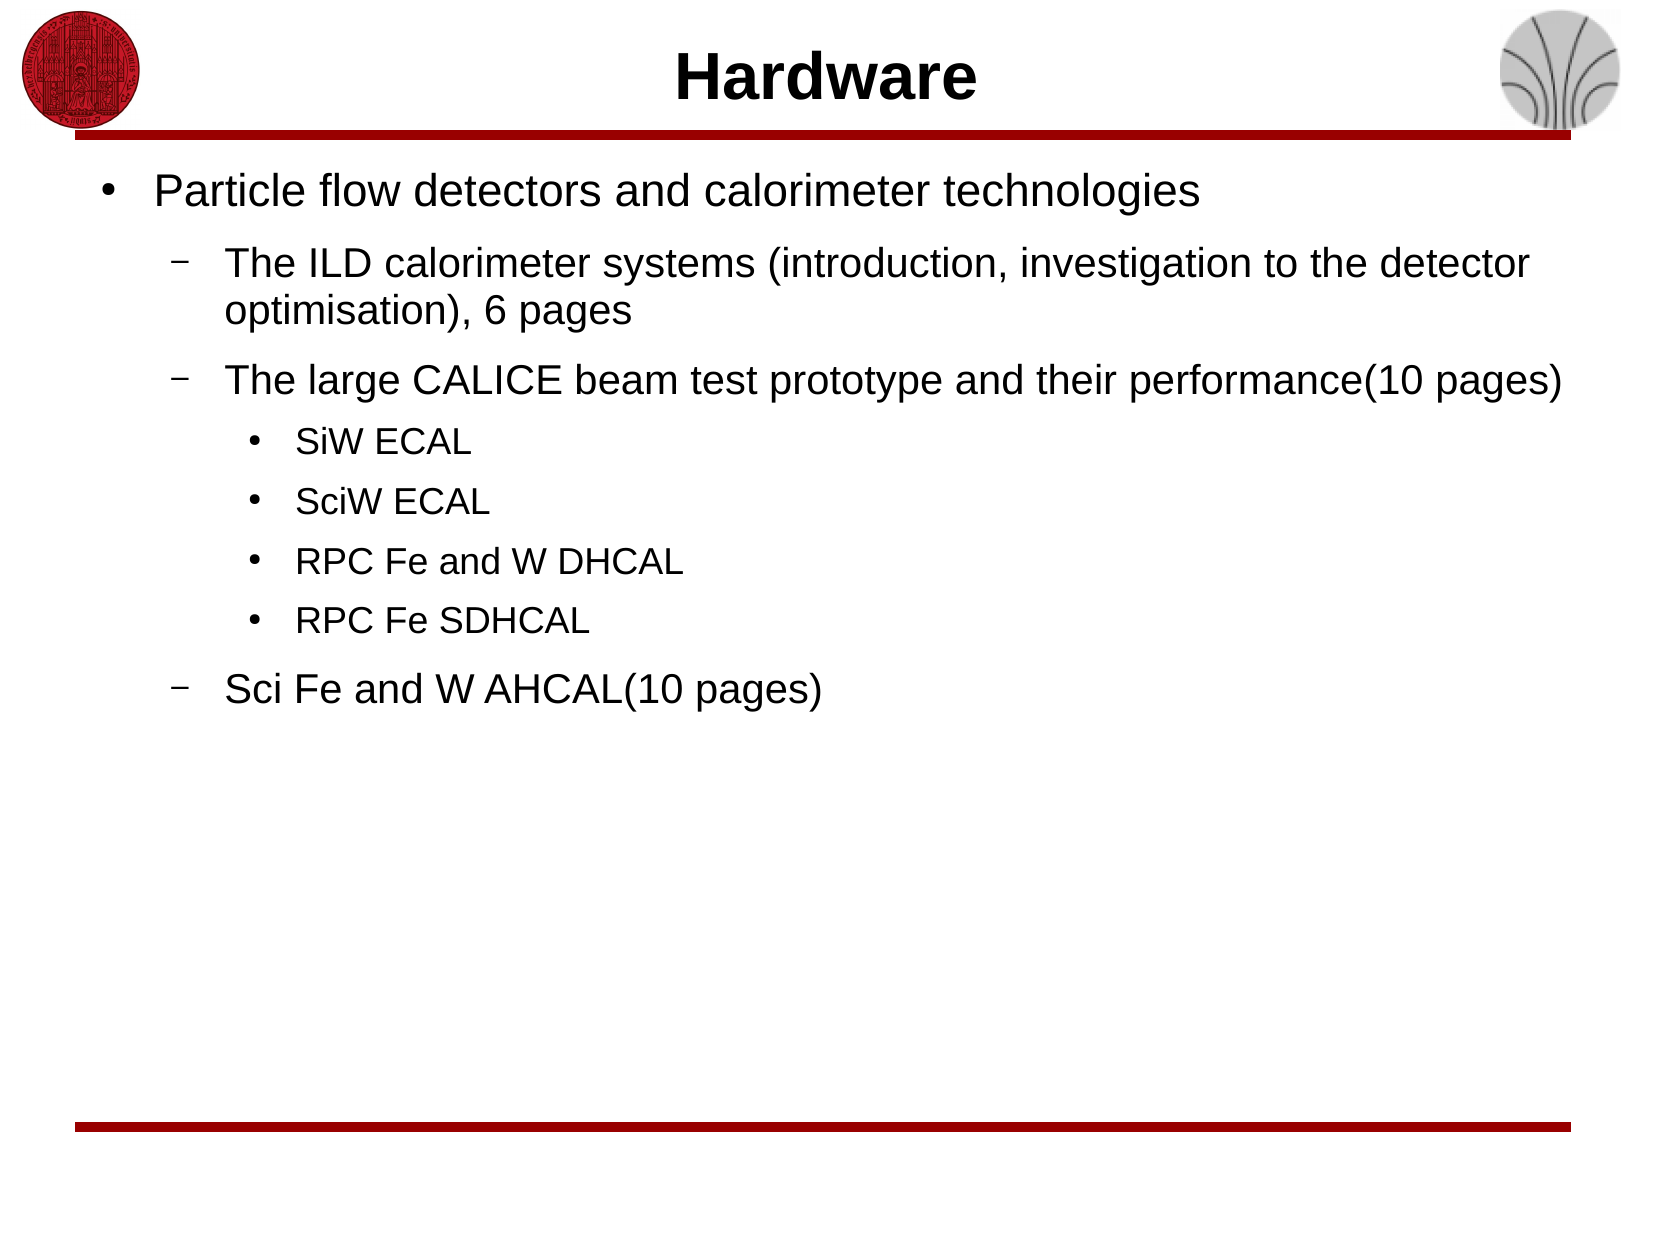

# Hardware
Particle flow detectors and calorimeter technologies
The ILD calorimeter systems (introduction, investigation to the detector optimisation), 6 pages
The large CALICE beam test prototype and their performance(10 pages)
SiW ECAL
SciW ECAL
RPC Fe and W DHCAL
RPC Fe SDHCAL
Sci Fe and W AHCAL(10 pages)